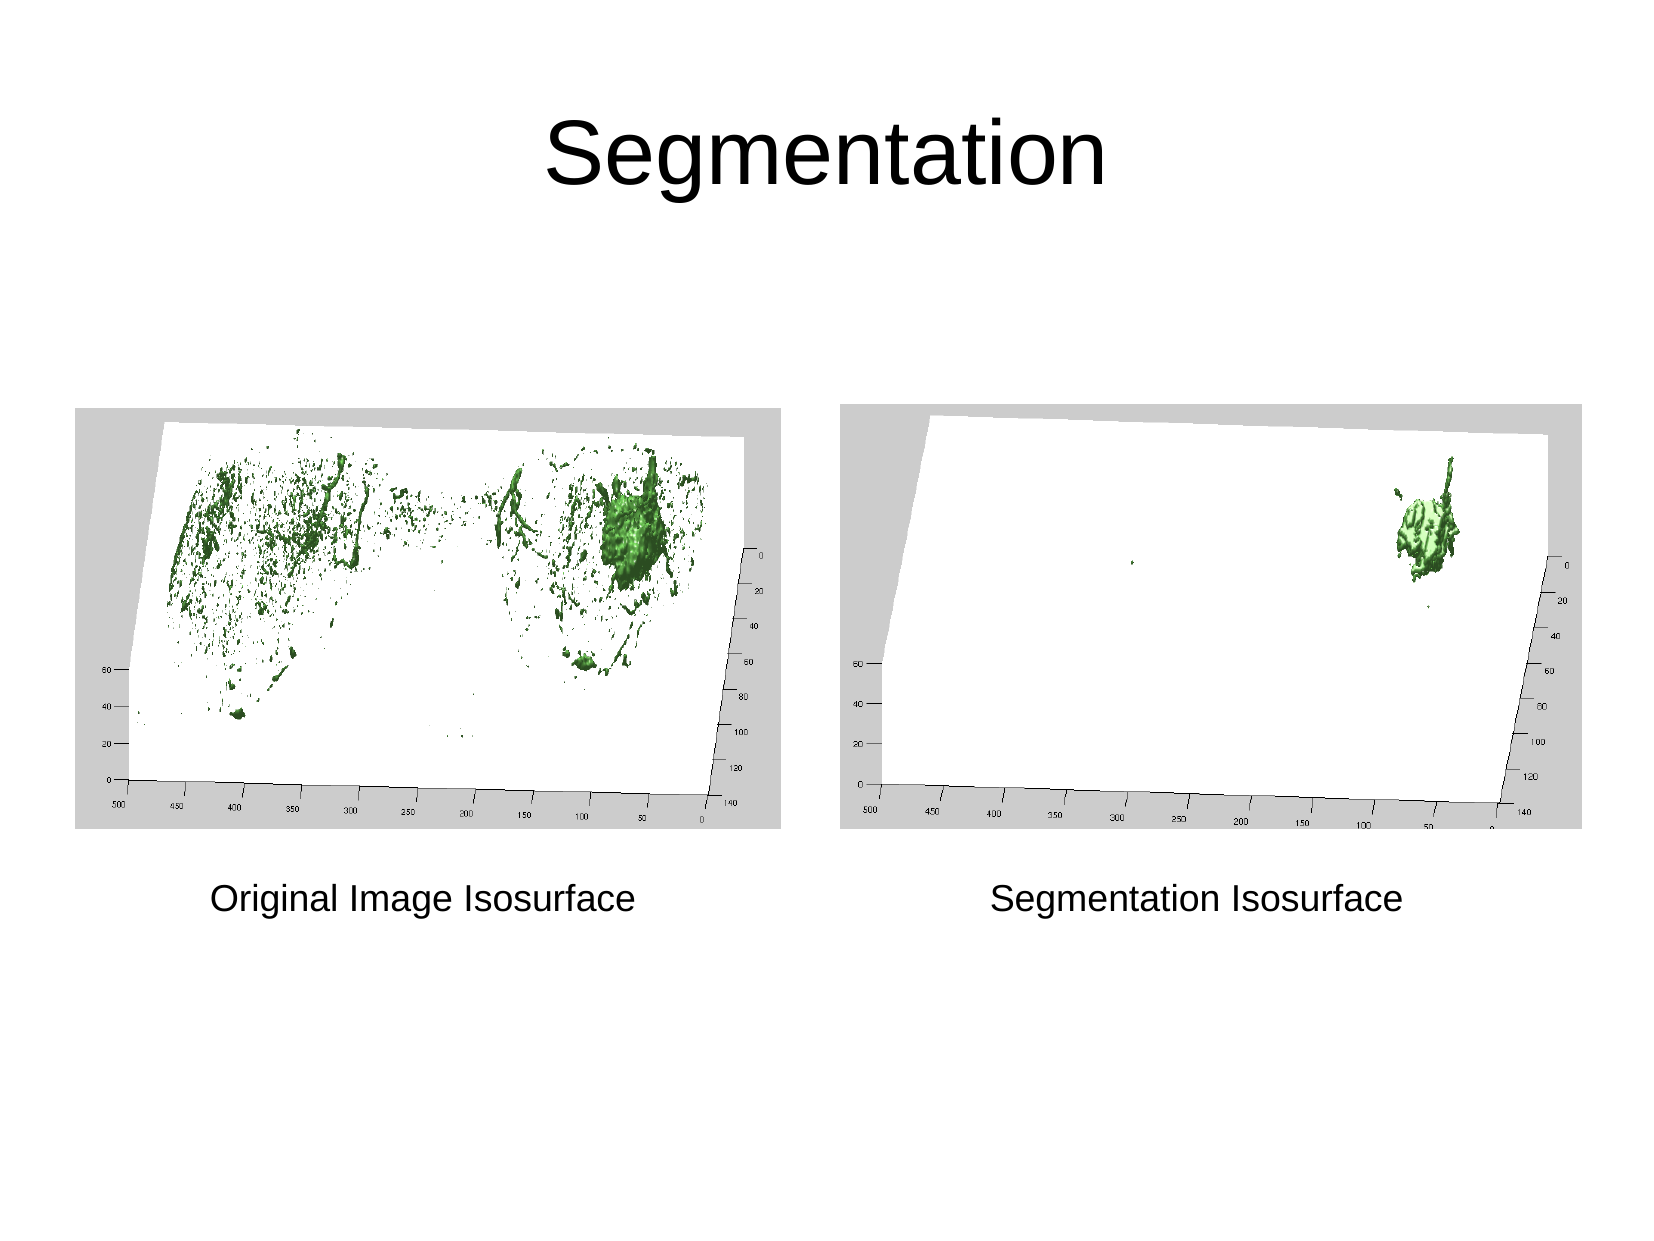

# Segmentation
Original Image Isosurface
Segmentation Isosurface